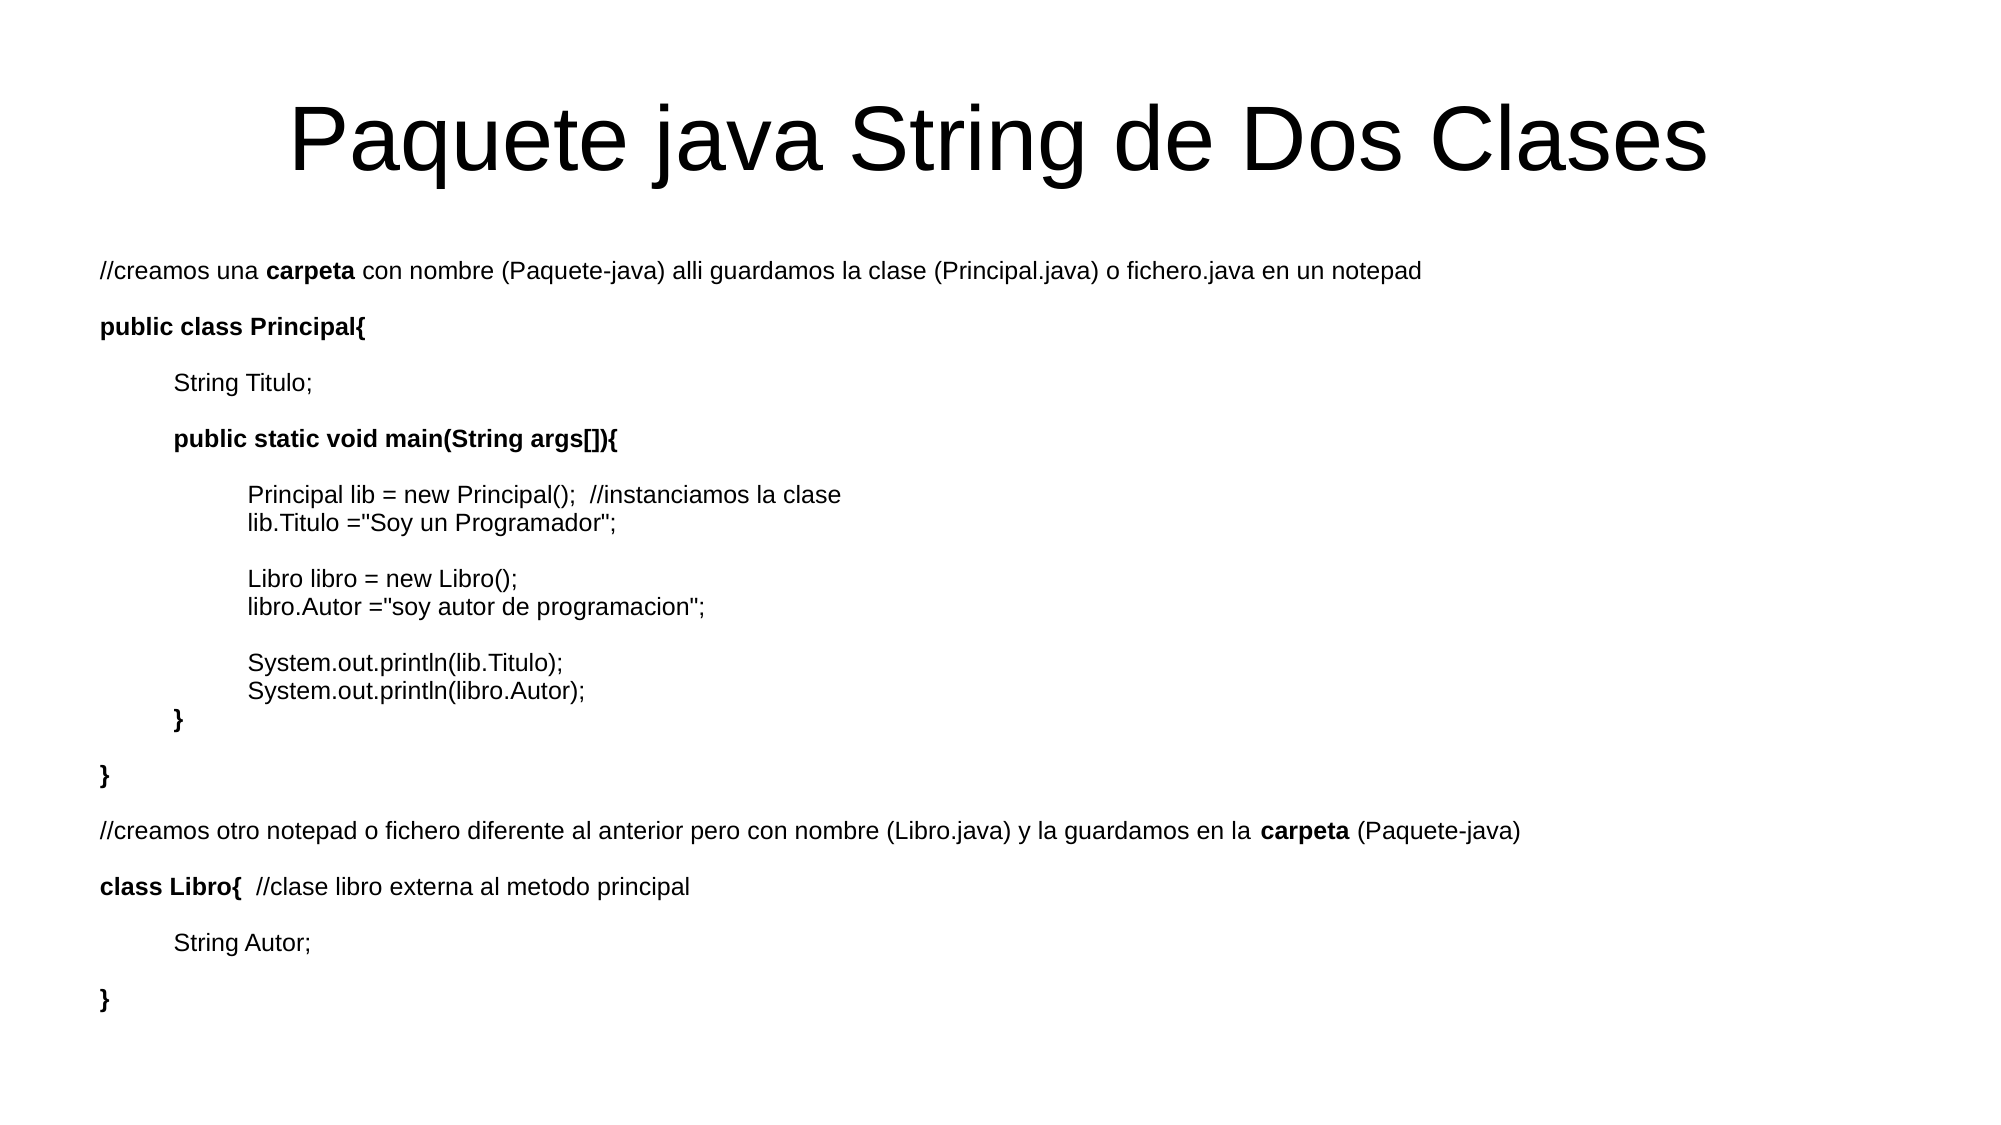

# Paquete java String de Dos Clases
//creamos una carpeta con nombre (Paquete-java) alli guardamos la clase (Principal.java) o fichero.java en un notepad
public class Principal{
	String Titulo;
	public static void main(String args[]){
		Principal lib = new Principal(); //instanciamos la clase
		lib.Titulo ="Soy un Programador";
		Libro libro = new Libro();
		libro.Autor ="soy autor de programacion";
		System.out.println(lib.Titulo);
		System.out.println(libro.Autor);
	}
}
//creamos otro notepad o fichero diferente al anterior pero con nombre (Libro.java) y la guardamos en la carpeta (Paquete-java)
class Libro{ //clase libro externa al metodo principal
	String Autor;
}